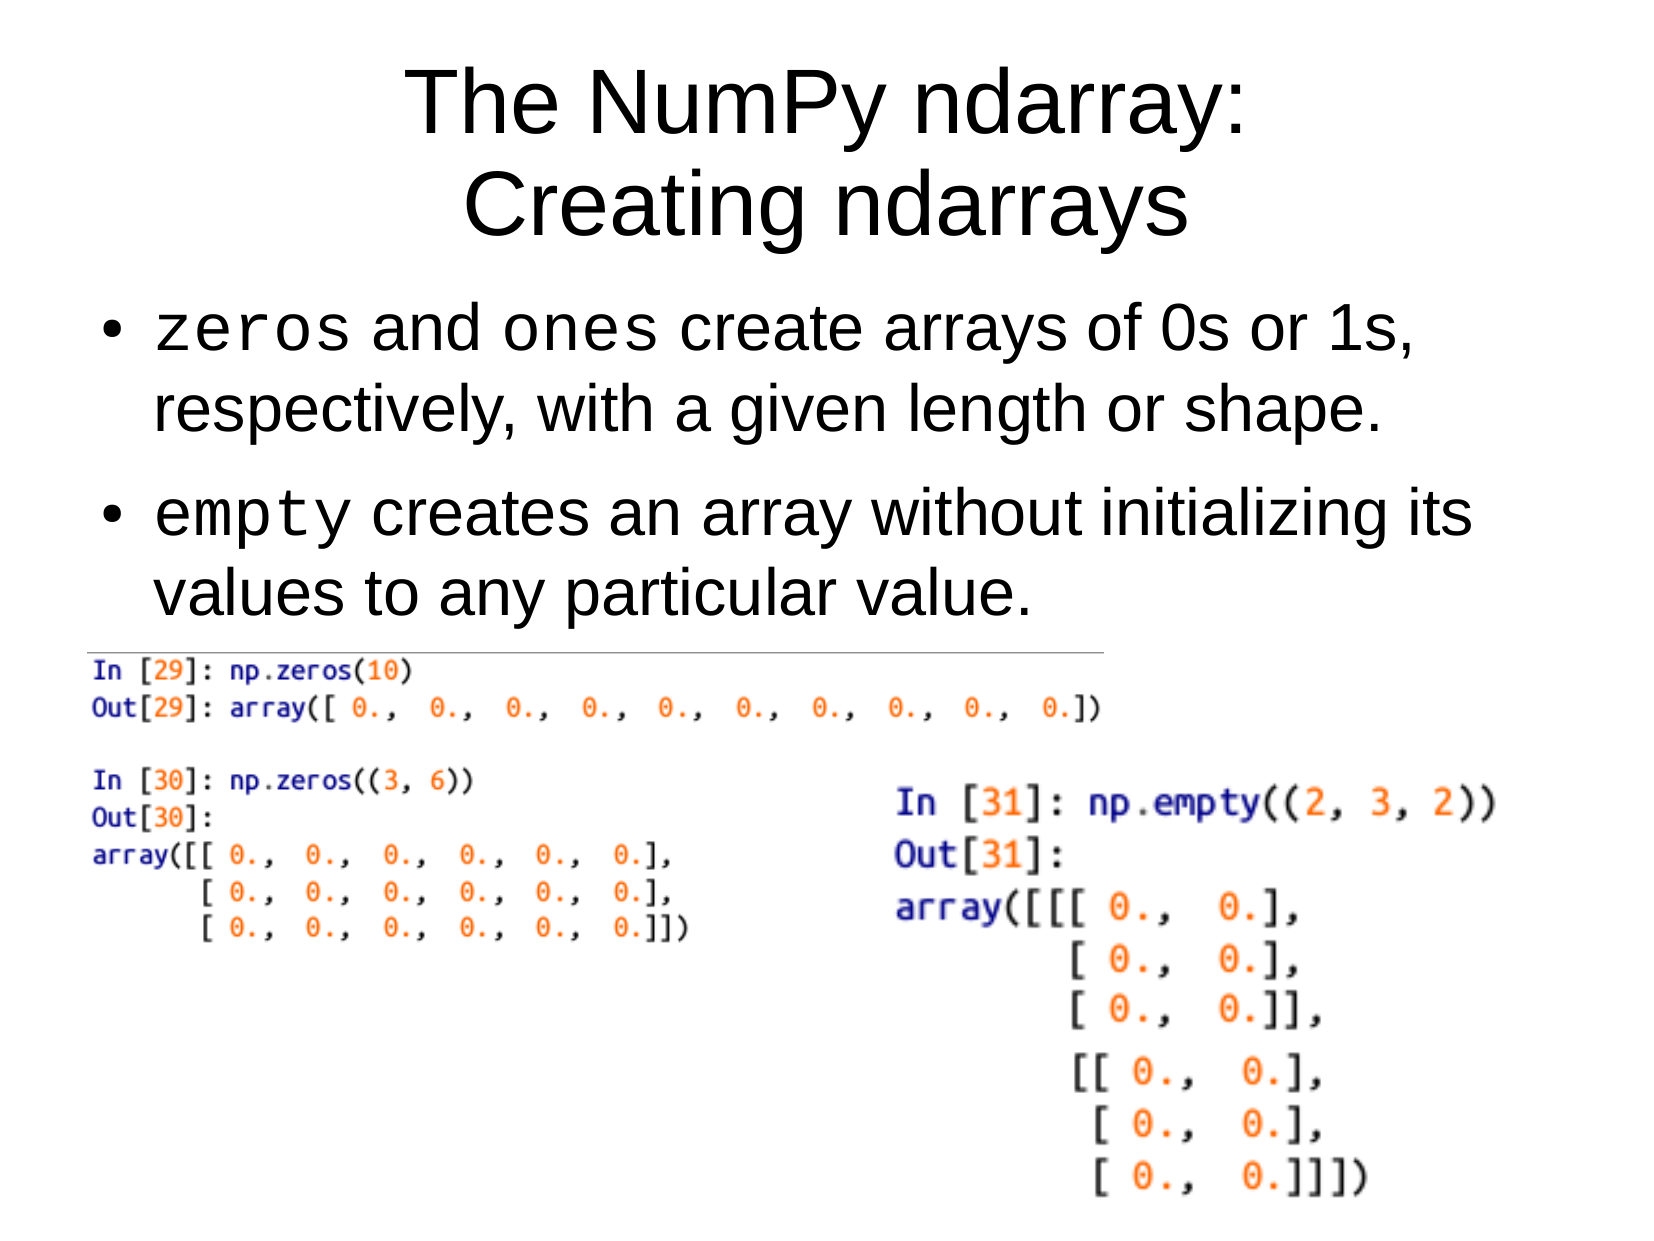

# The NumPy ndarray: Creating ndarrays
zeros and ones create arrays of 0s or 1s, respectively, with a given length or shape.
empty creates an array without initializing its values to any particular value.